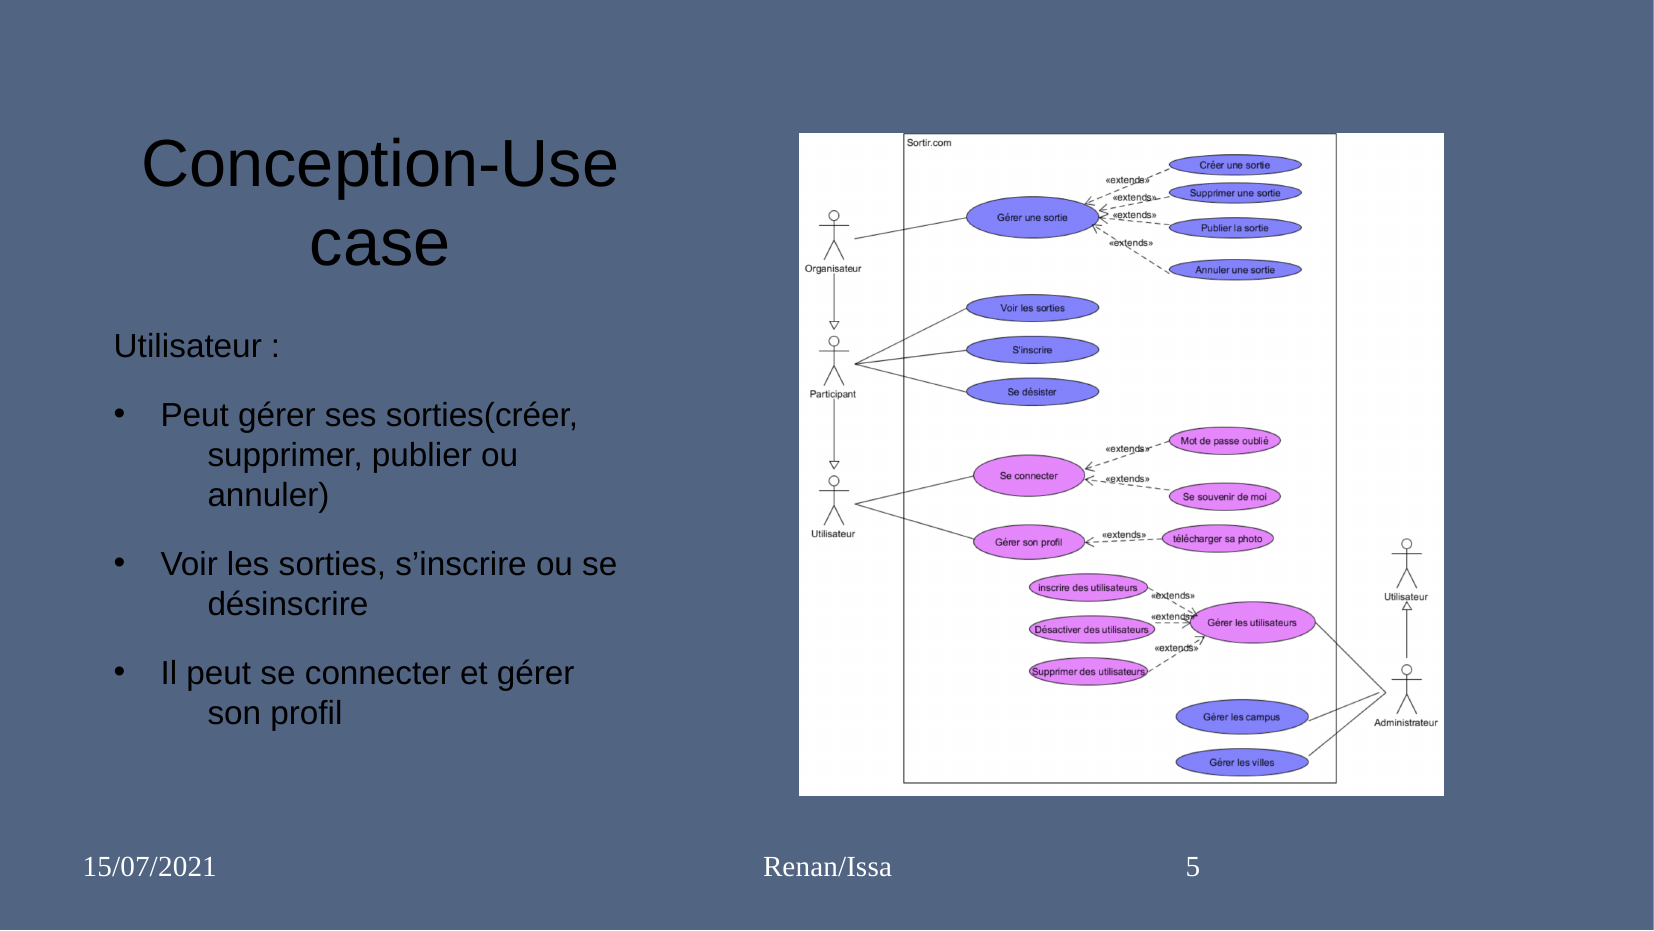

# Conception-Use case
Utilisateur :
Peut gérer ses sorties(créer, supprimer, publier ou annuler)
Voir les sorties, s’inscrire ou se désinscrire
Il peut se connecter et gérer son profil
15/07/2021
Renan/Issa